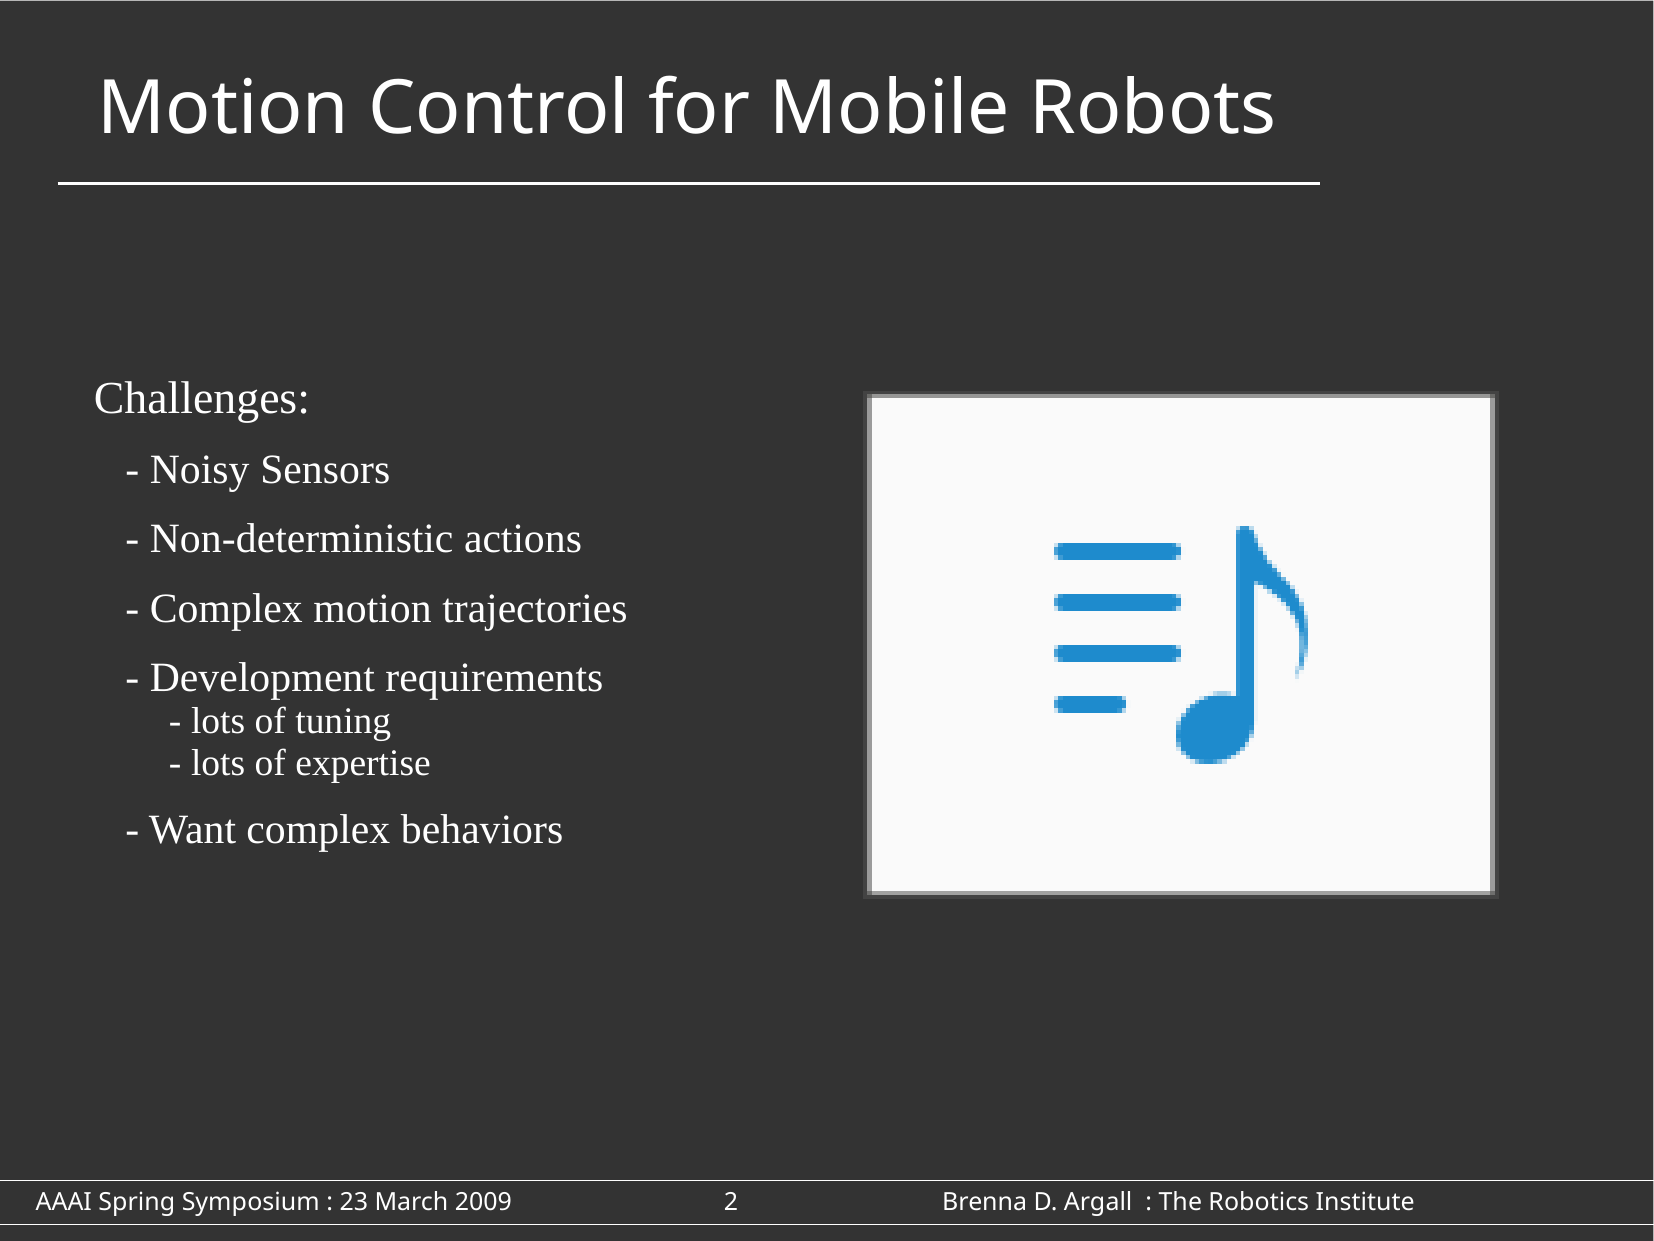

Motion Control for Mobile Robots
 AAAI Spring Symposium : 23 March 2009 Brenna D. Argall : The Robotics Institute
Challenges:
 - Noisy Sensors
 - Non-deterministic actions
 - Complex motion trajectories
 - Development requirements
	- lots of tuning
	- lots of expertise
 - Want complex behaviors